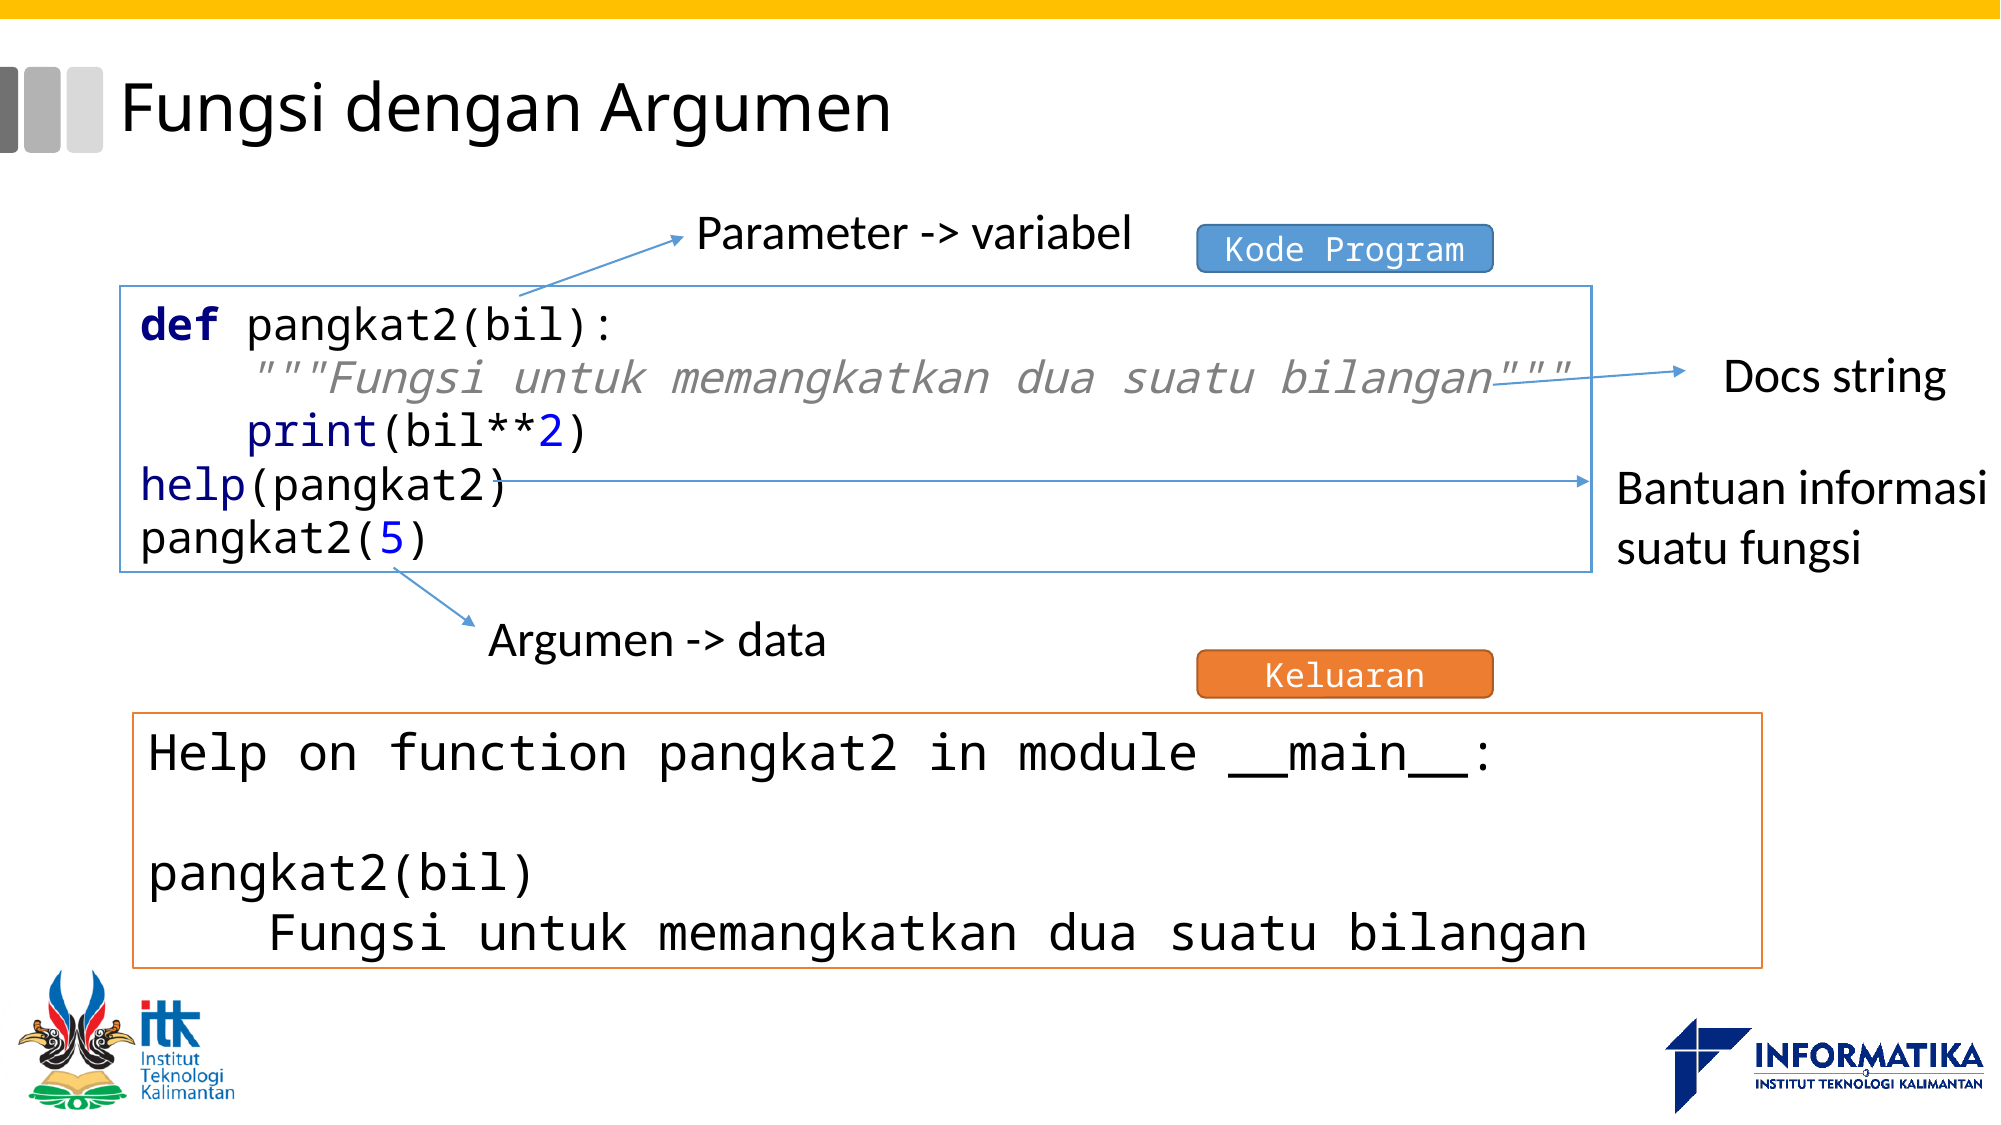

# Fungsi dengan Argumen
Parameter -> variabel
Kode Program
def pangkat2(bil):
 """Fungsi untuk memangkatkan dua suatu bilangan"""
 print(bil**2)
help(pangkat2)
pangkat2(5)
Docs string
Bantuan informasi suatu fungsi
Argumen -> data
Keluaran
Help on function pangkat2 in module __main__:
pangkat2(bil)
 Fungsi untuk memangkatkan dua suatu bilangan